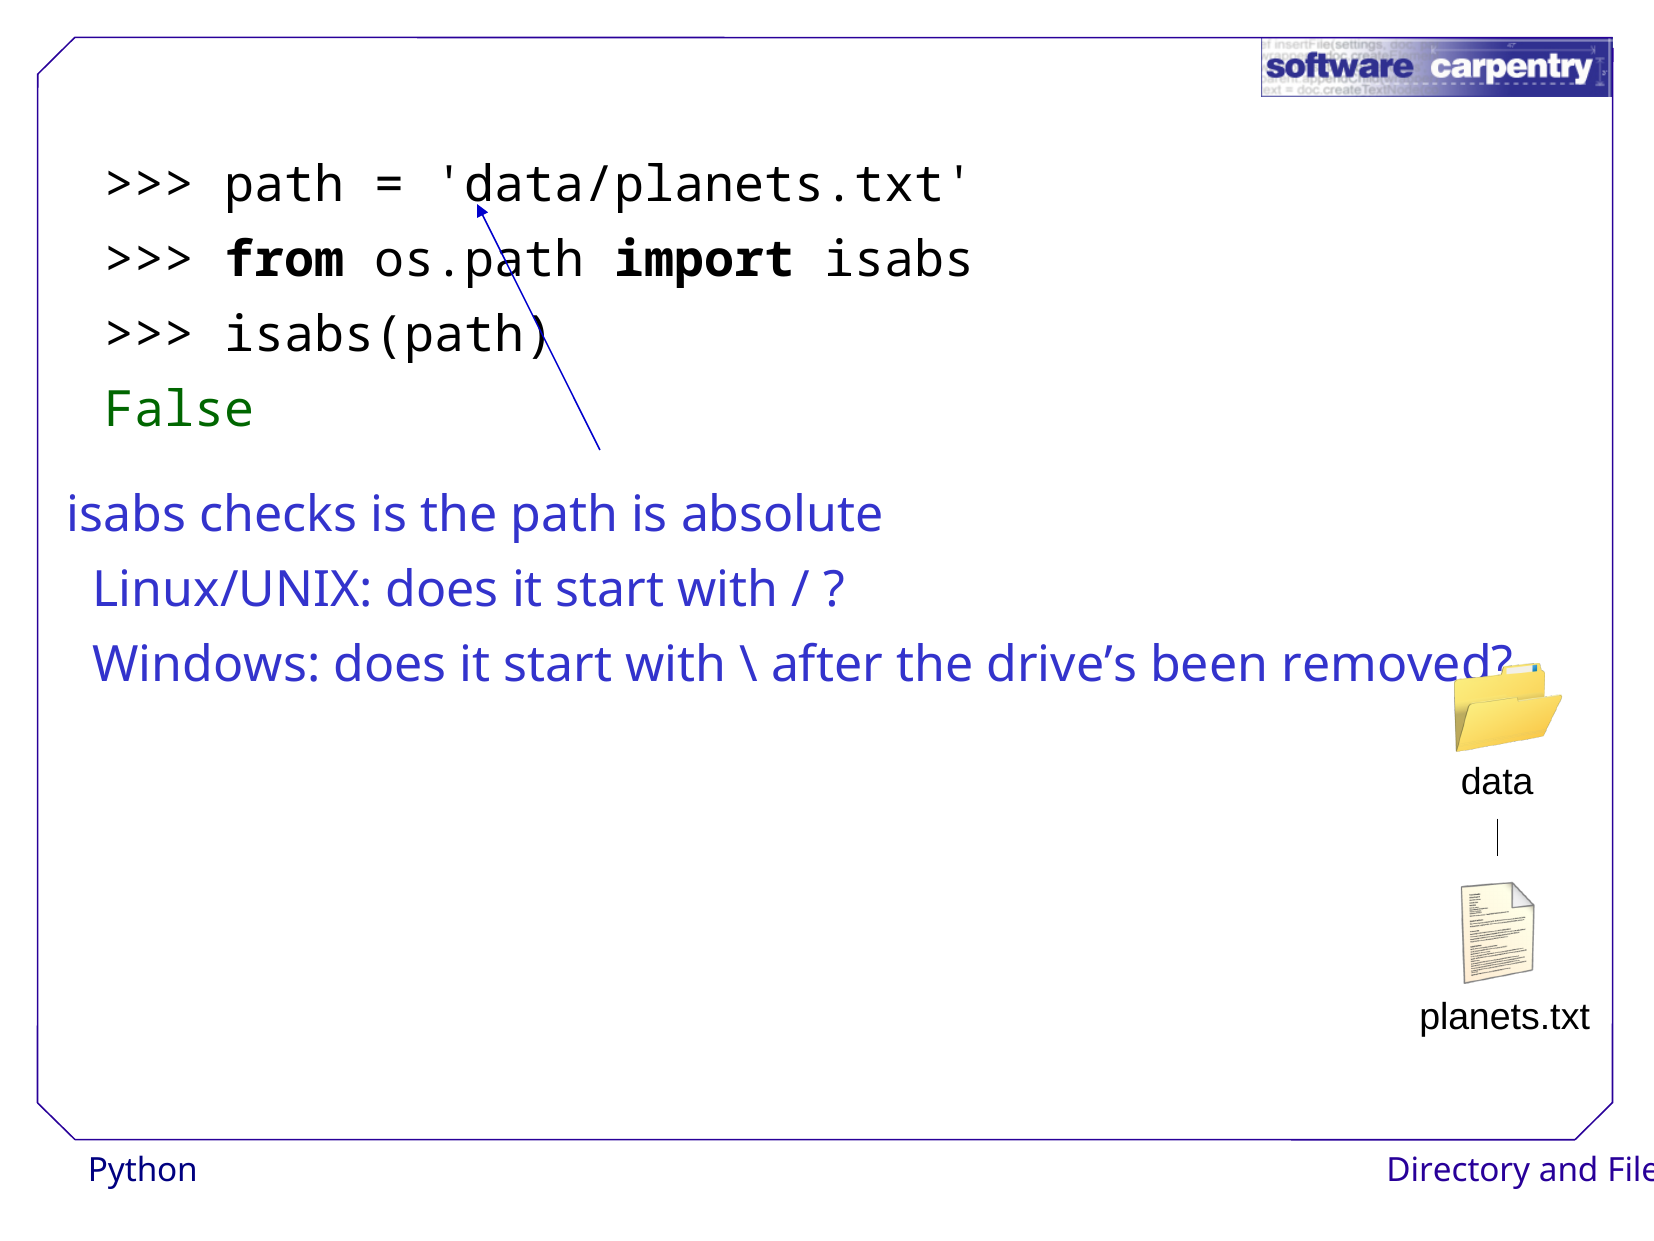

>>> path = 'data/planets.txt'
>>> from os.path import isabs
>>> isabs(path)
False
isabs checks is the path is absolute
 Linux/UNIX: does it start with / ?
 Windows: does it start with \ after the drive’s been removed?
data
planets.txt